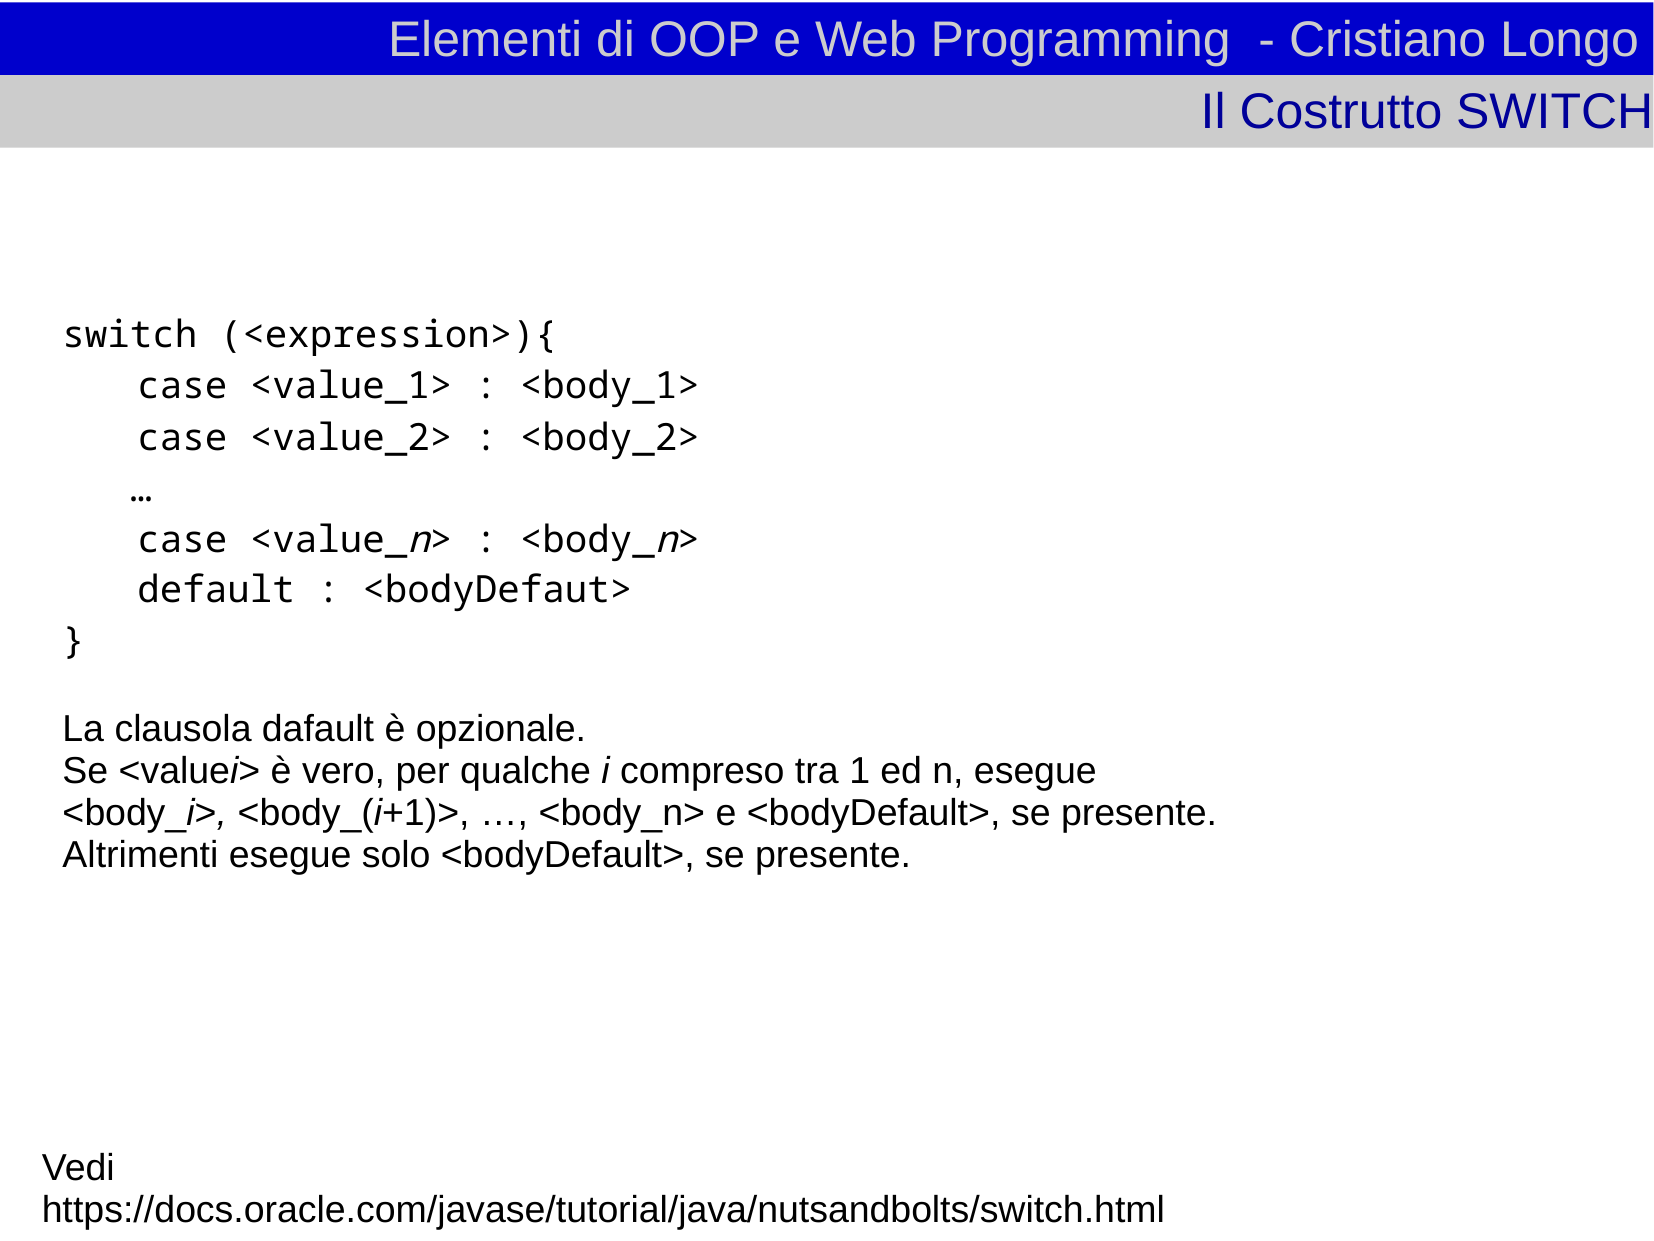

# Elementi di OOP e Web Programming - Cristiano Longo
Il Costrutto SWITCH
switch (<expression>){
	case <value_1> : <body_1>
	case <value_2> : <body_2>
 …
	case <value_n> : <body_n>
	default : <bodyDefaut>
}
La clausola dafault è opzionale.
Se <valuei> è vero, per qualche i compreso tra 1 ed n, esegue
<body_i>, <body_(i+1)>, …, <body_n> e <bodyDefault>, se presente.
Altrimenti esegue solo <bodyDefault>, se presente.
Vedi
https://docs.oracle.com/javase/tutorial/java/nutsandbolts/switch.html